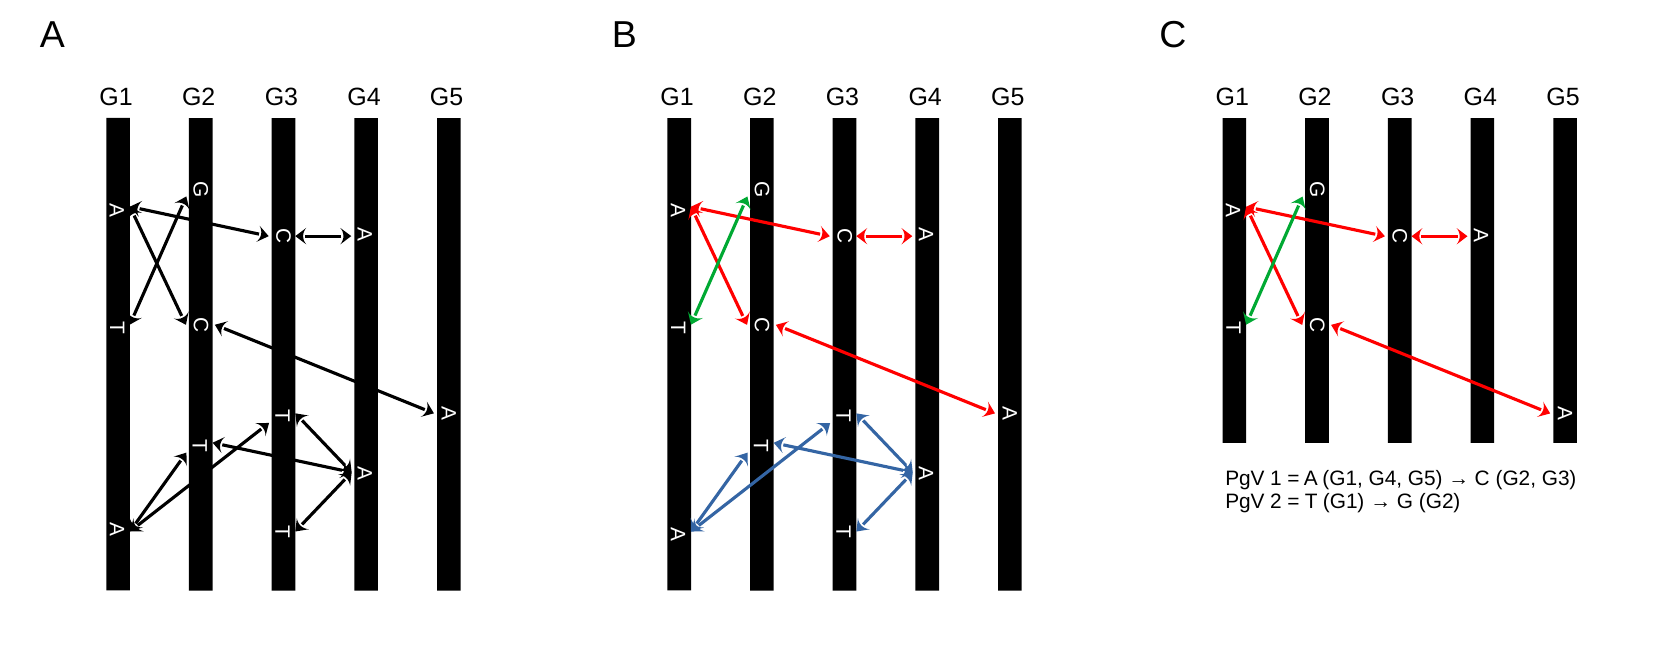

A
B
C
G1
G2
G3
G4
G5
G1
G2
G3
G4
G5
G1
G2
G3
G4
G5
G
G
G
A
A
A
A
A
A
C
C
C
C
C
C
T
T
T
A
A
A
T
T
T
T
A
A
PgV 1 = A (G1, G4, G5) → C (G2, G3)
PgV 2 = T (G1) → G (G2)
A
T
T
A